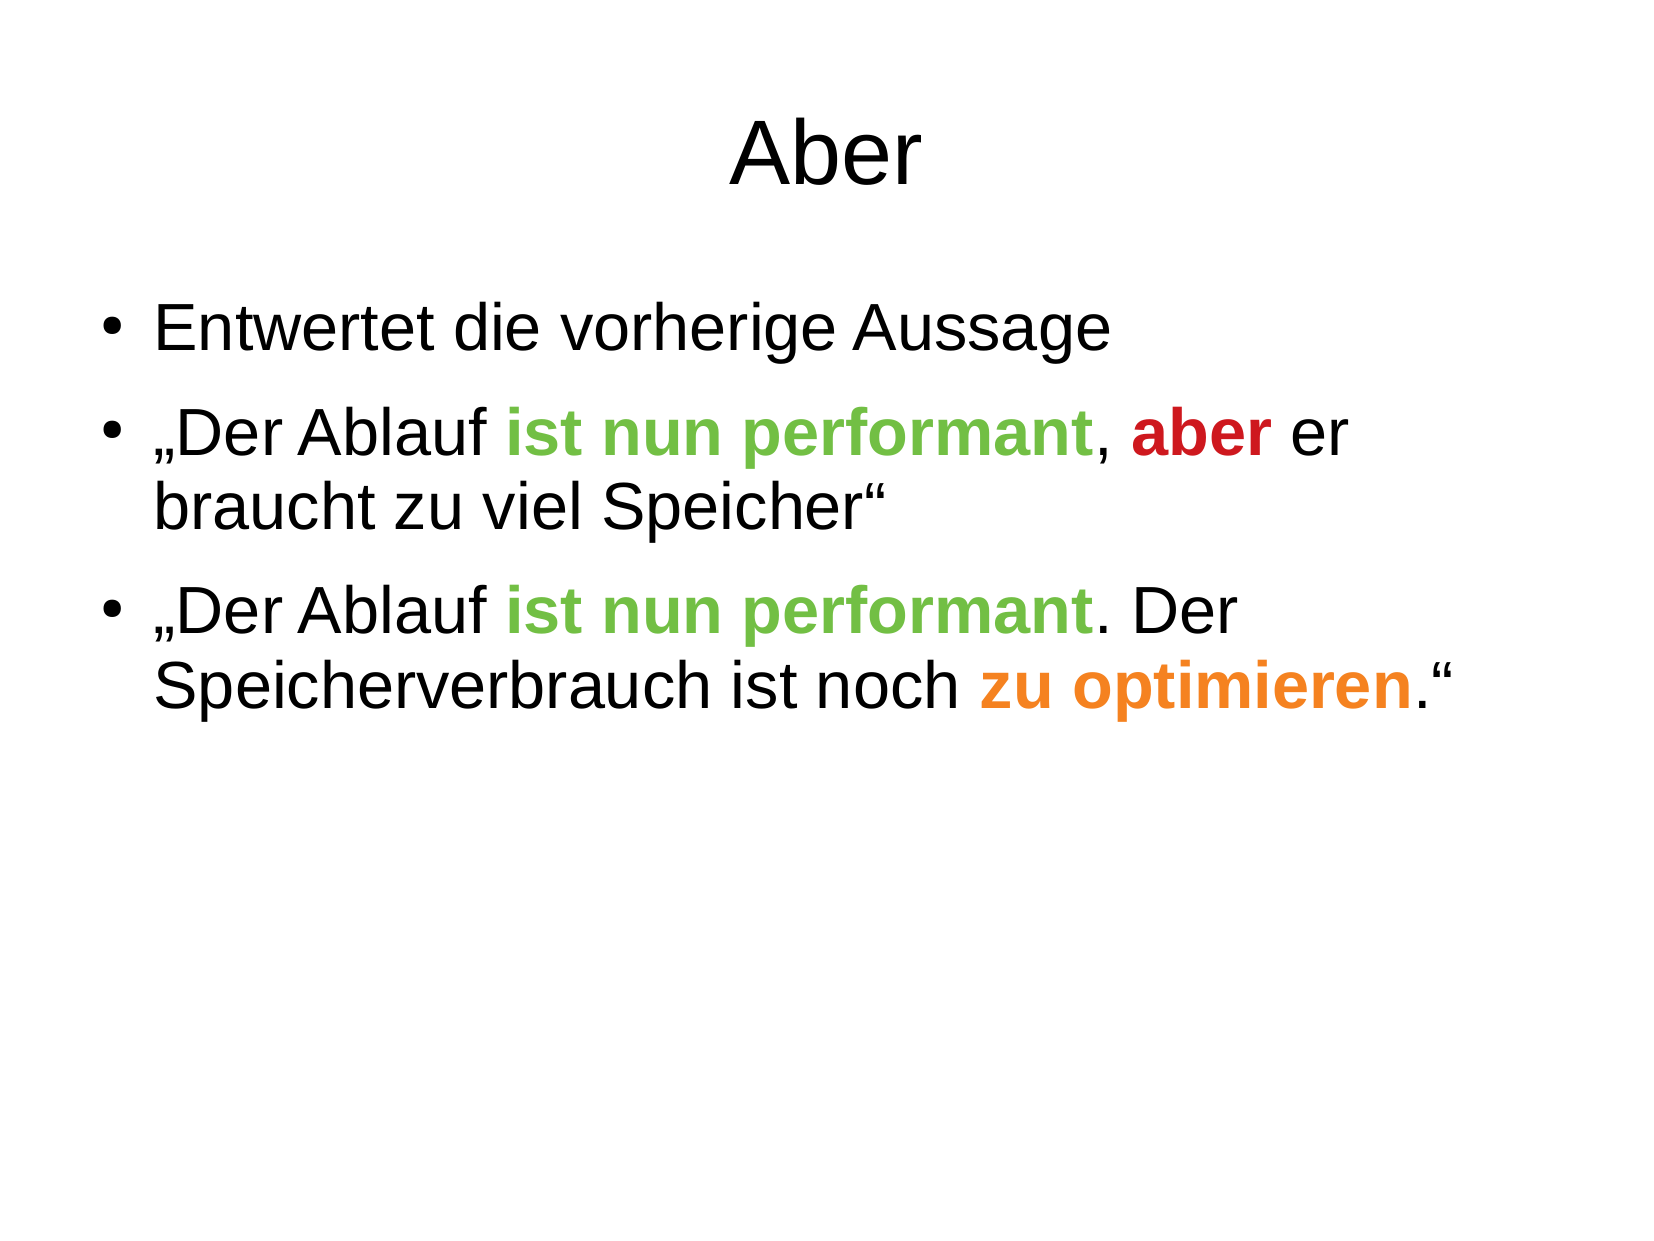

# Aber
Entwertet die vorherige Aussage
„Der Ablauf ist nun performant, aber er braucht zu viel Speicher“
„Der Ablauf ist nun performant. Der Speicherverbrauch ist noch zu optimieren.“